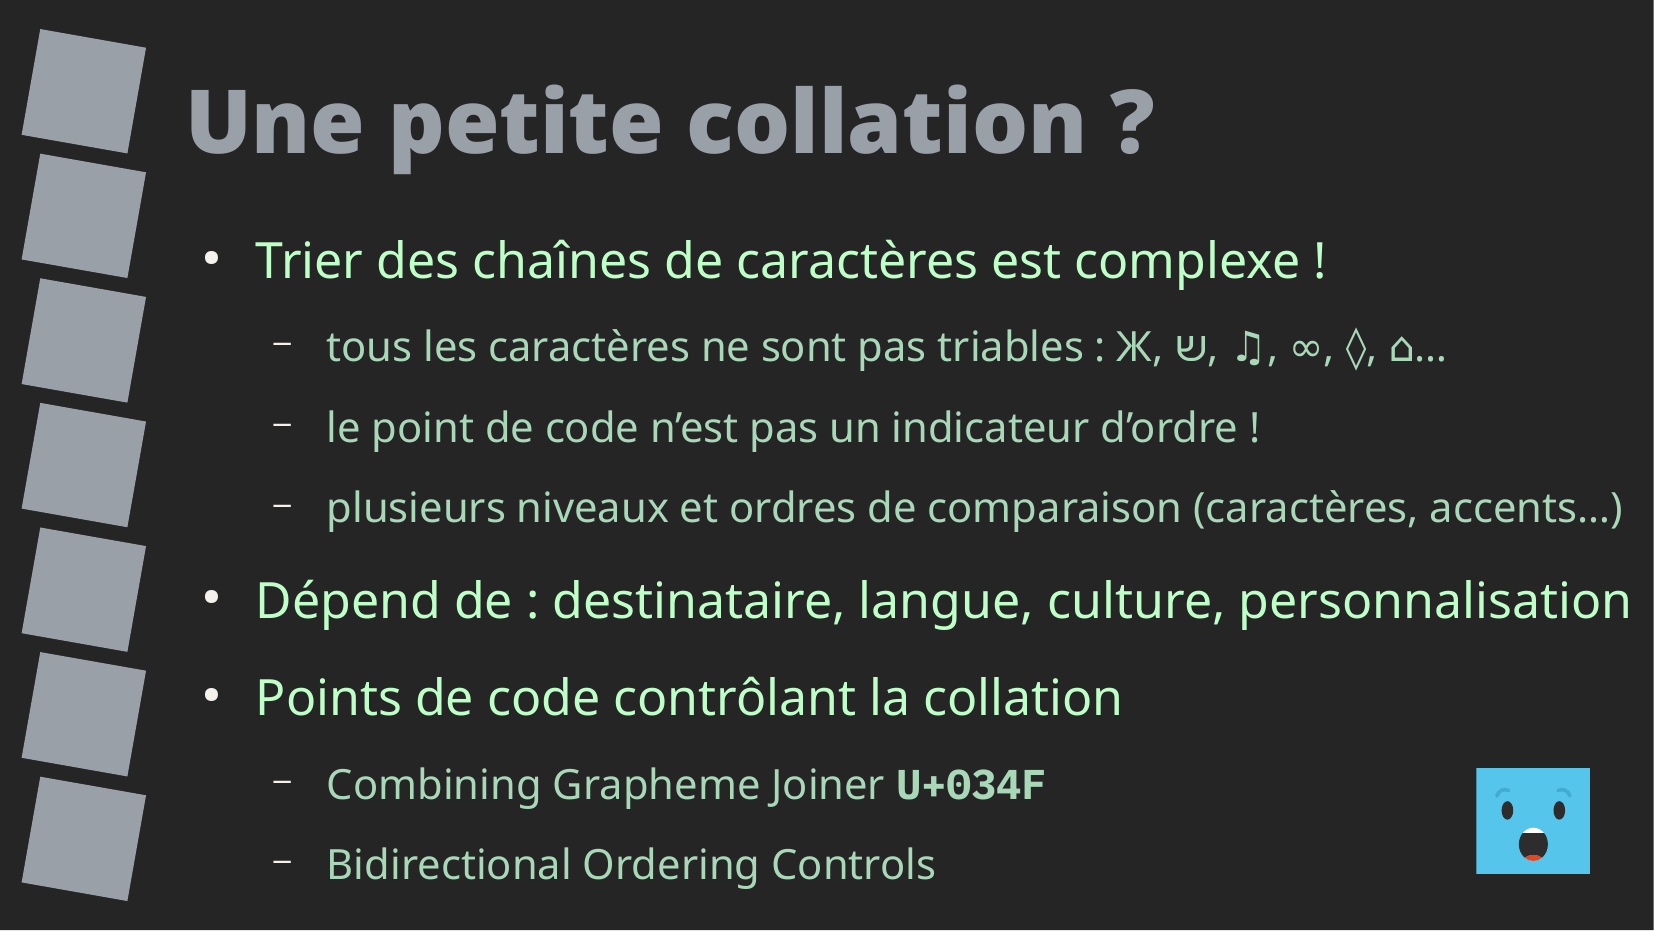

# Une petite collation ?
Trier des chaînes de caractères est complexe !
tous les caractères ne sont pas triables : Ж, ש, ♫, ∞, ◊, ⌂…
le point de code n’est pas un indicateur d’ordre !
plusieurs niveaux et ordres de comparaison (caractères, accents…)
Dépend de : destinataire, langue, culture, personnalisation
Points de code contrôlant la collation
Combining Grapheme Joiner U+034F
Bidirectional Ordering Controls